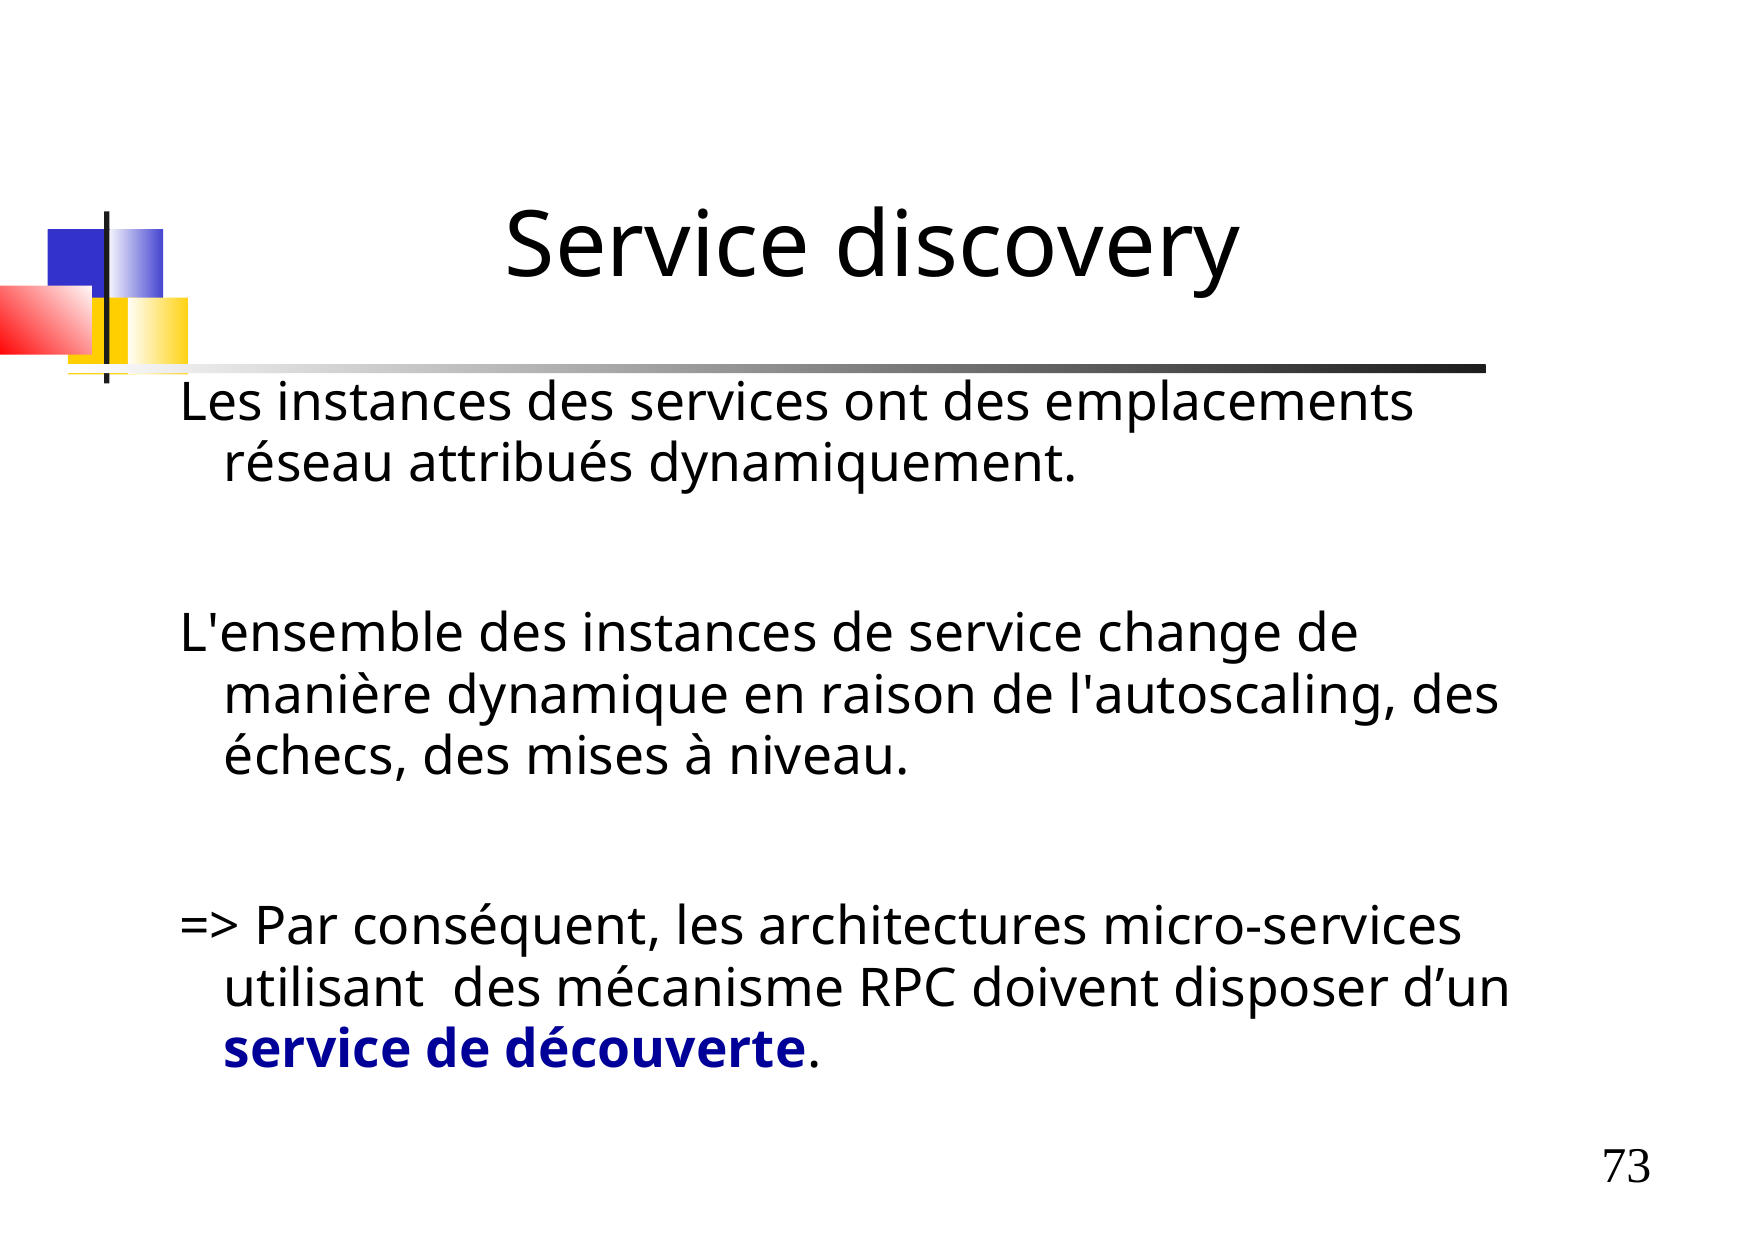

# Service discovery
Les instances des services ont des emplacements réseau attribués dynamiquement.
L'ensemble des instances de service change de manière dynamique en raison de l'autoscaling, des échecs, des mises à niveau.
=> Par conséquent, les architectures micro-services utilisant des mécanisme RPC doivent disposer d’un service de découverte.